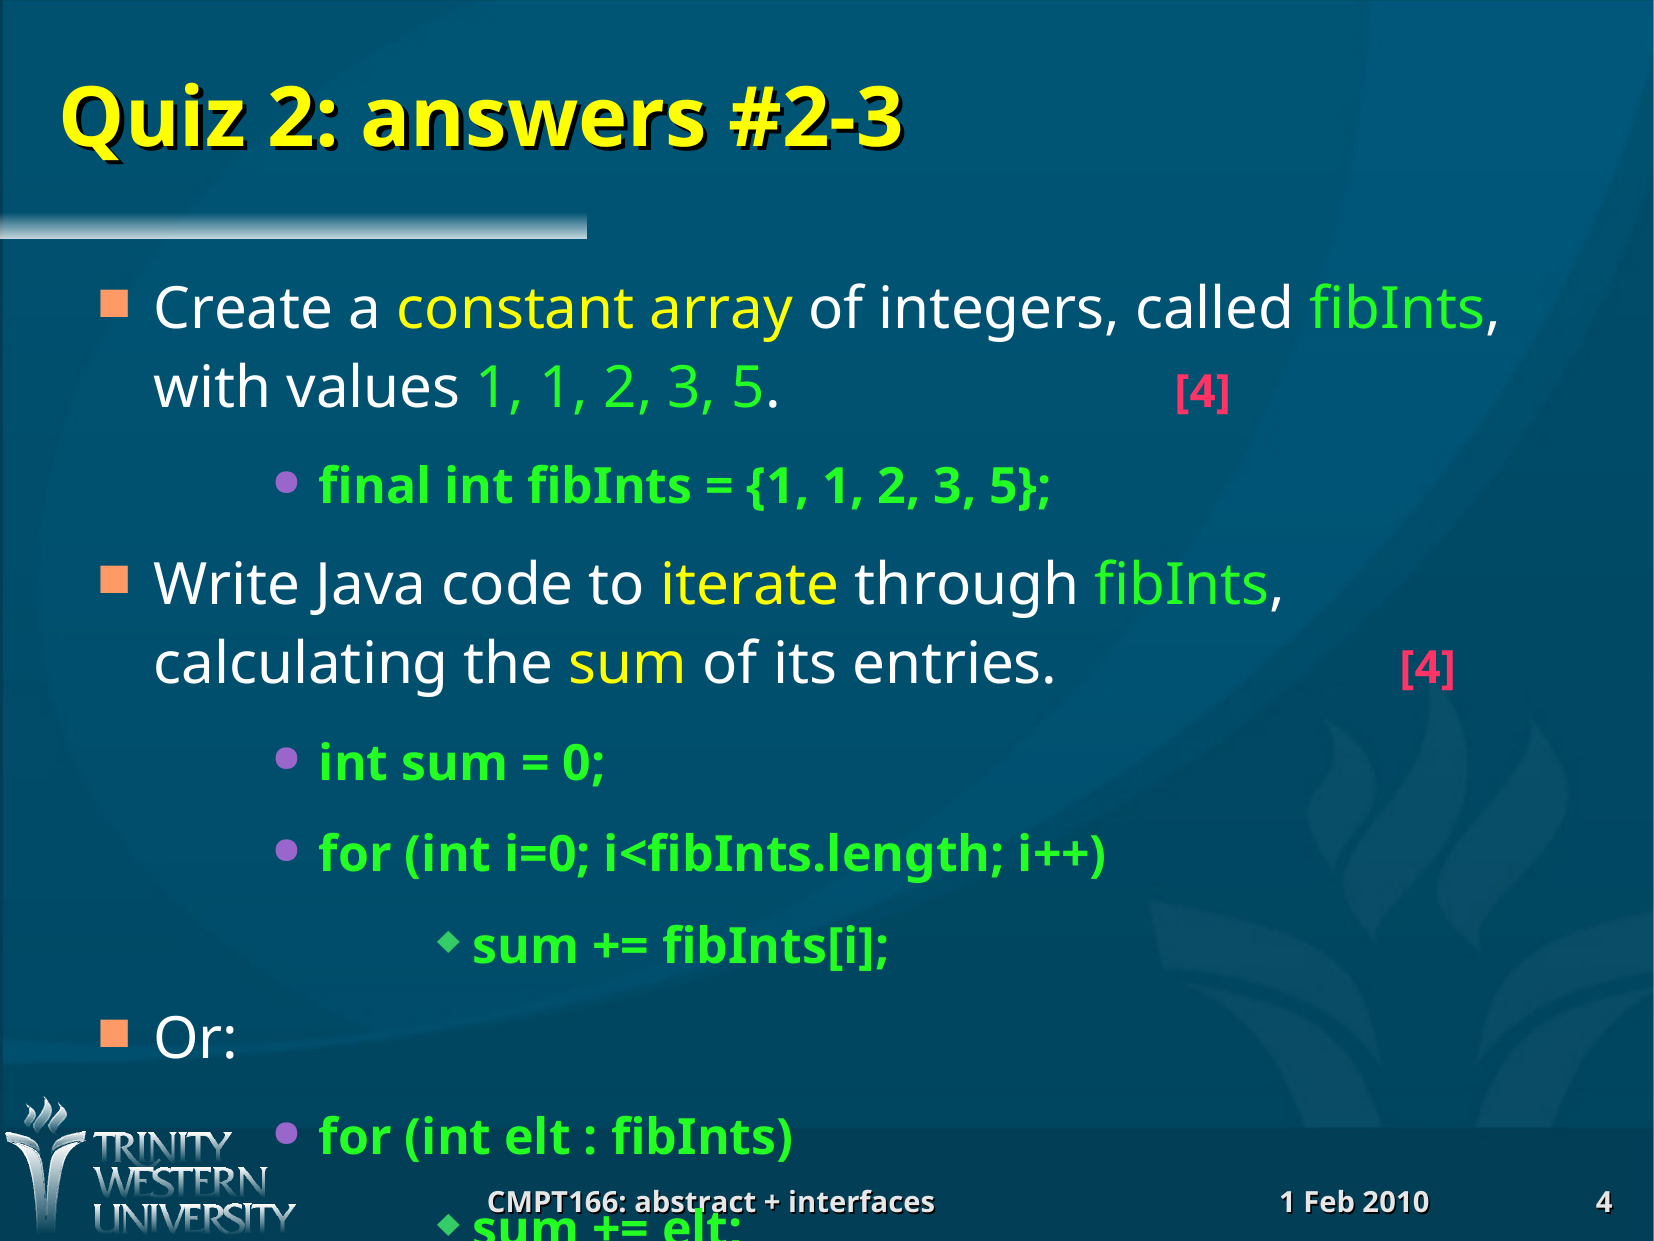

# Quiz 2: answers #2-3
Create a constant array of integers, called fibInts, with values 1, 1, 2, 3, 5.					 [4]
final int fibInts = {1, 1, 2, 3, 5};
Write Java code to iterate through fibInts, calculating the sum of its entries.				 [4]
int sum = 0;
for (int i=0; i<fibInts.length; i++)
sum += fibInts[i];
Or:
for (int elt : fibInts)
sum += elt;
CMPT166: abstract + interfaces
1 Feb 2010
4